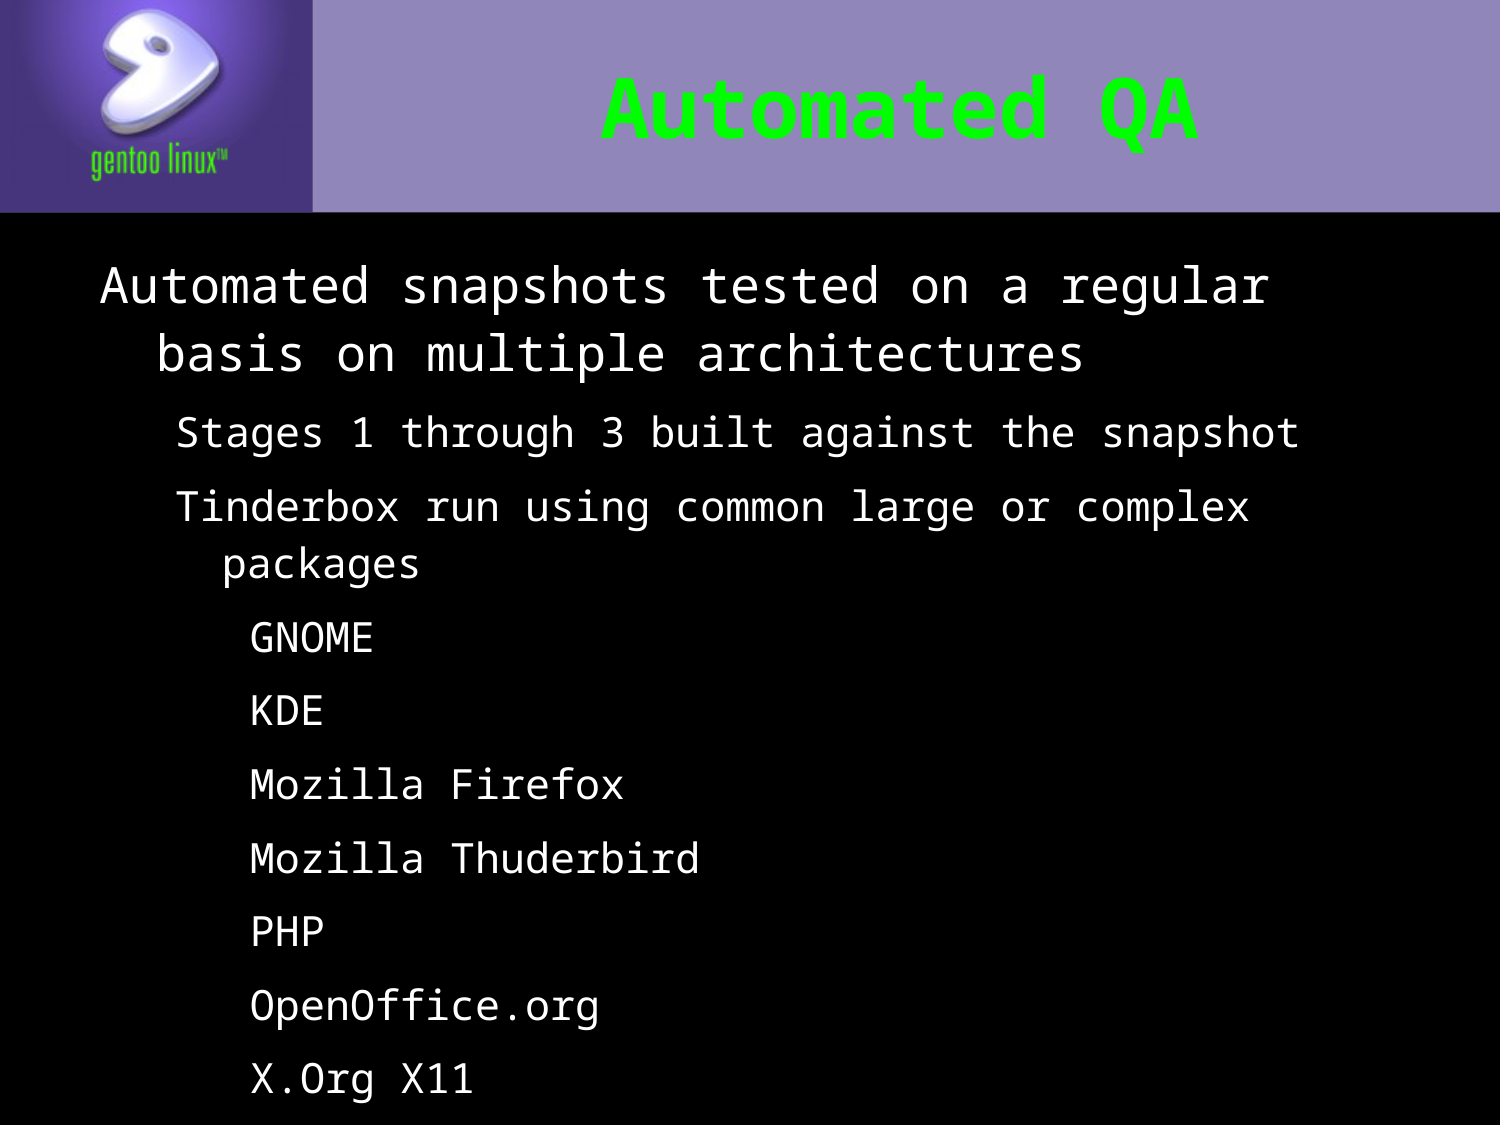

# Automated QA
Automated snapshots tested on a regular basis on multiple architectures
Stages 1 through 3 built against the snapshot
Tinderbox run using common large or complex packages
GNOME
KDE
Mozilla Firefox
Mozilla Thuderbird
PHP
OpenOffice.org
X.Org X11
Xfce